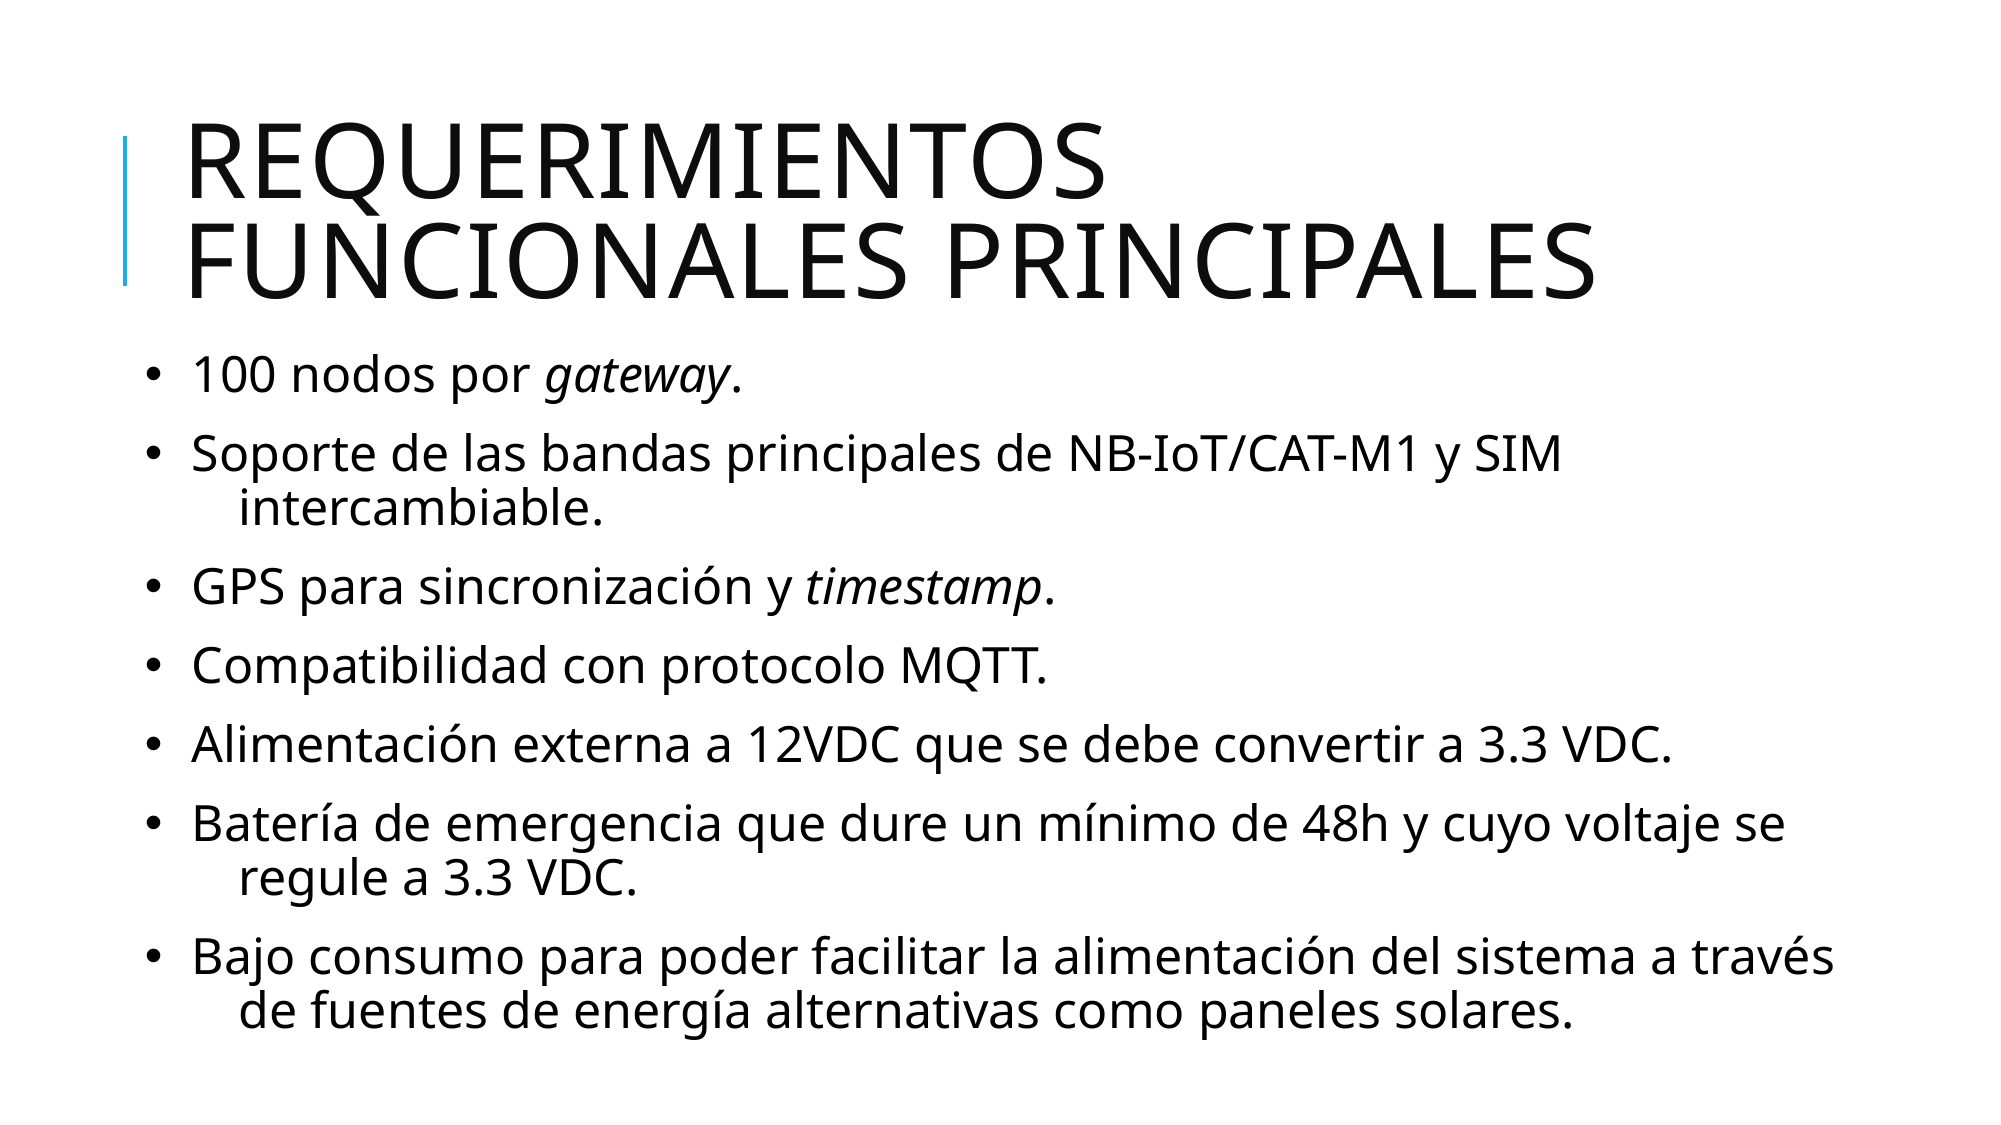

# Requerimientos funcionales principales
100 nodos por gateway.
Soporte de las bandas principales de NB-IoT/CAT-M1 y SIM intercambiable.
GPS para sincronización y timestamp.
Compatibilidad con protocolo MQTT.
Alimentación externa a 12VDC que se debe convertir a 3.3 VDC.
Batería de emergencia que dure un mínimo de 48h y cuyo voltaje se regule a 3.3 VDC.
Bajo consumo para poder facilitar la alimentación del sistema a través de fuentes de energía alternativas como paneles solares.